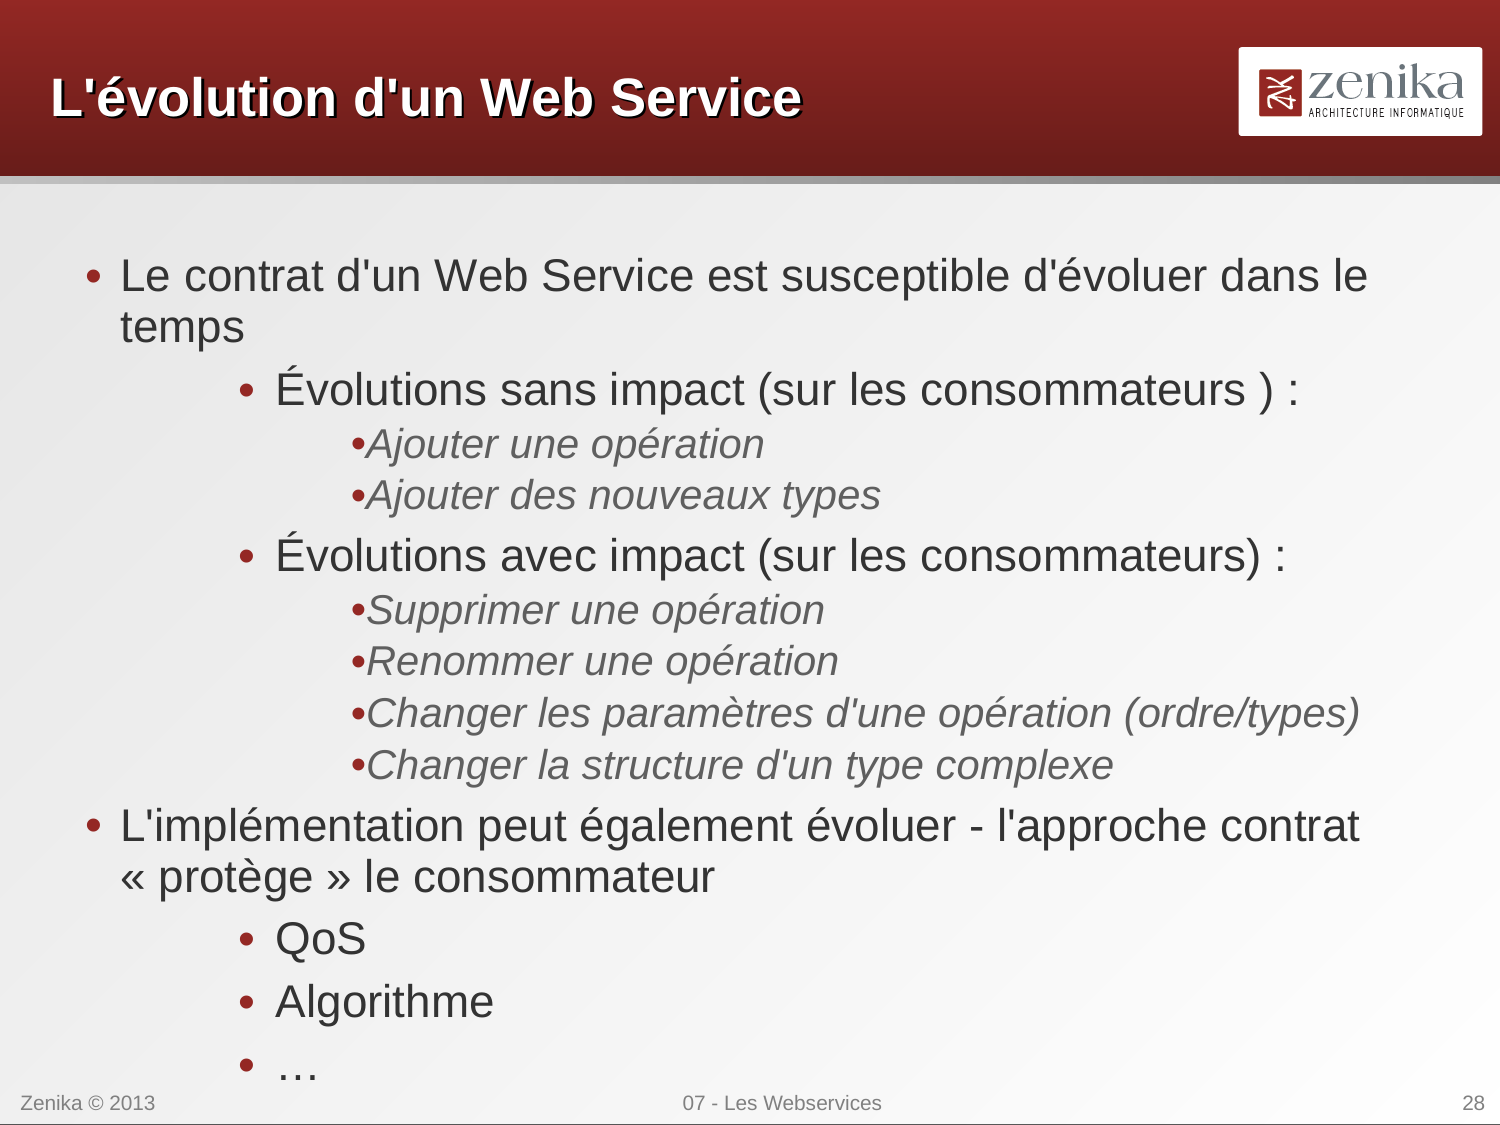

# L'évolution d'un Web Service
Le contrat d'un Web Service est susceptible d'évoluer dans le temps
Évolutions sans impact (sur les consommateurs ) :
Ajouter une opération
Ajouter des nouveaux types
Évolutions avec impact (sur les consommateurs) :
Supprimer une opération
Renommer une opération
Changer les paramètres d'une opération (ordre/types)
Changer la structure d'un type complexe
L'implémentation peut également évoluer - l'approche contrat « protège » le consommateur
QoS
Algorithme
…